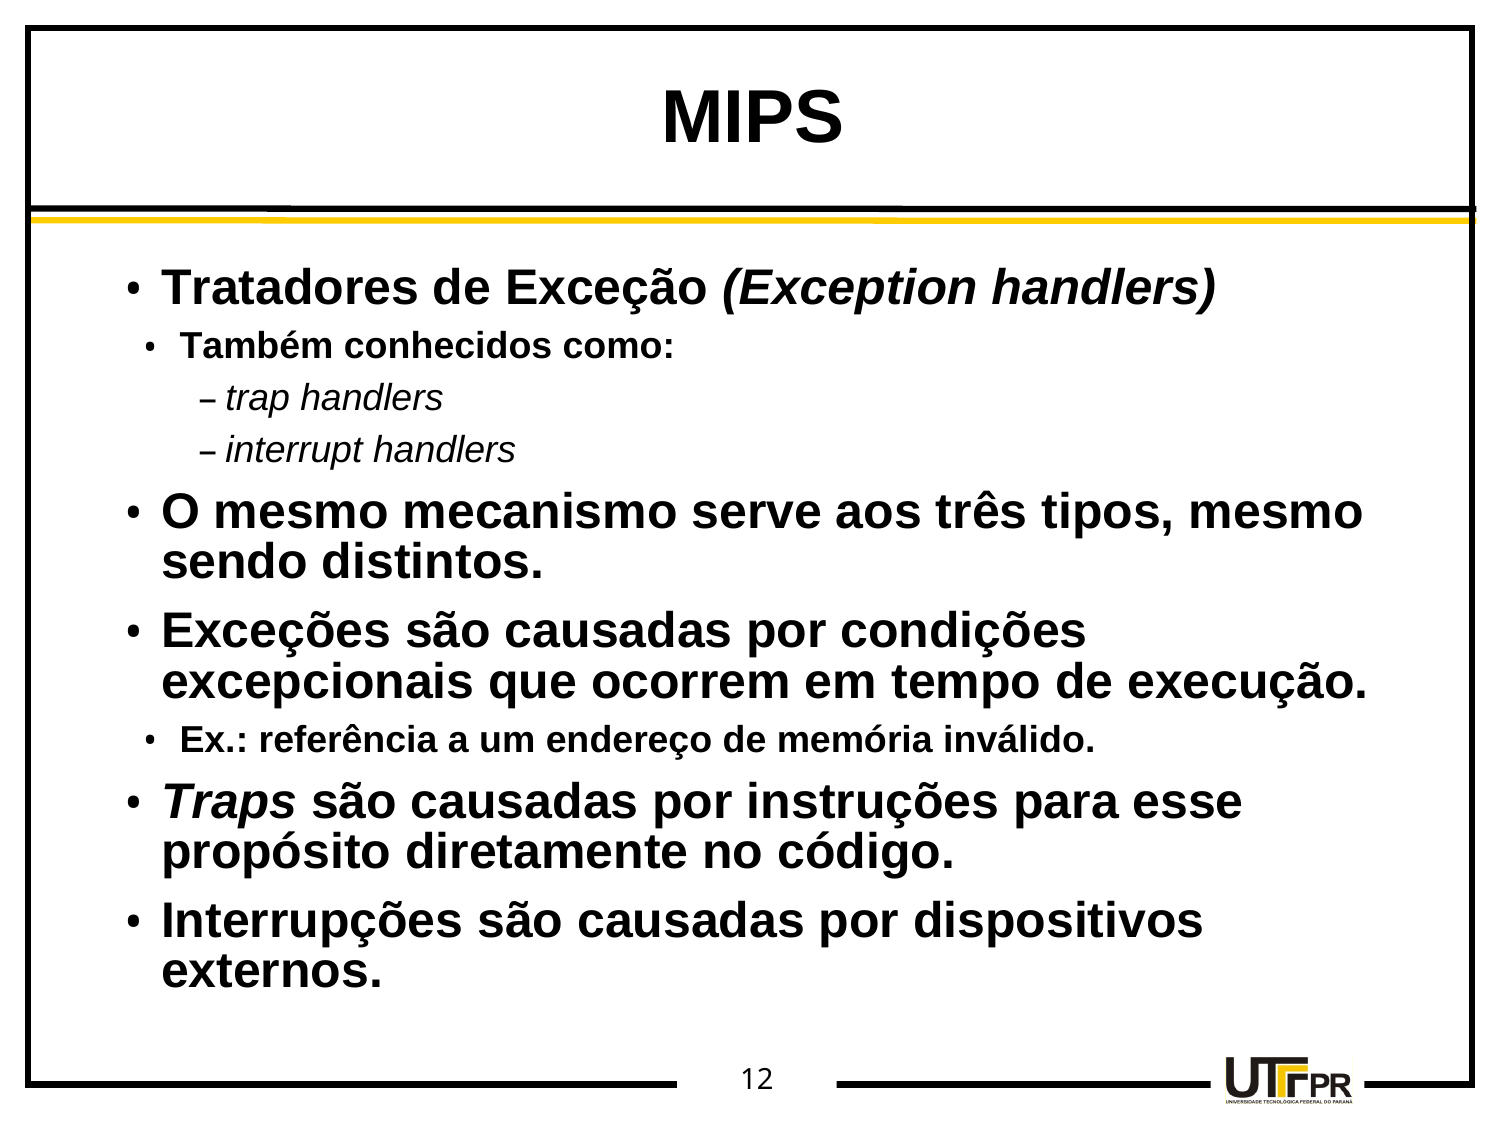

# MIPS
Tratadores de Exceção (Exception handlers)
Também conhecidos como:
trap handlers
interrupt handlers
O mesmo mecanismo serve aos três tipos, mesmo sendo distintos.
Exceções são causadas por condições excepcionais que ocorrem em tempo de execução.
Ex.: referência a um endereço de memória inválido.
Traps são causadas por instruções para esse propósito diretamente no código.
Interrupções são causadas por dispositivos externos.